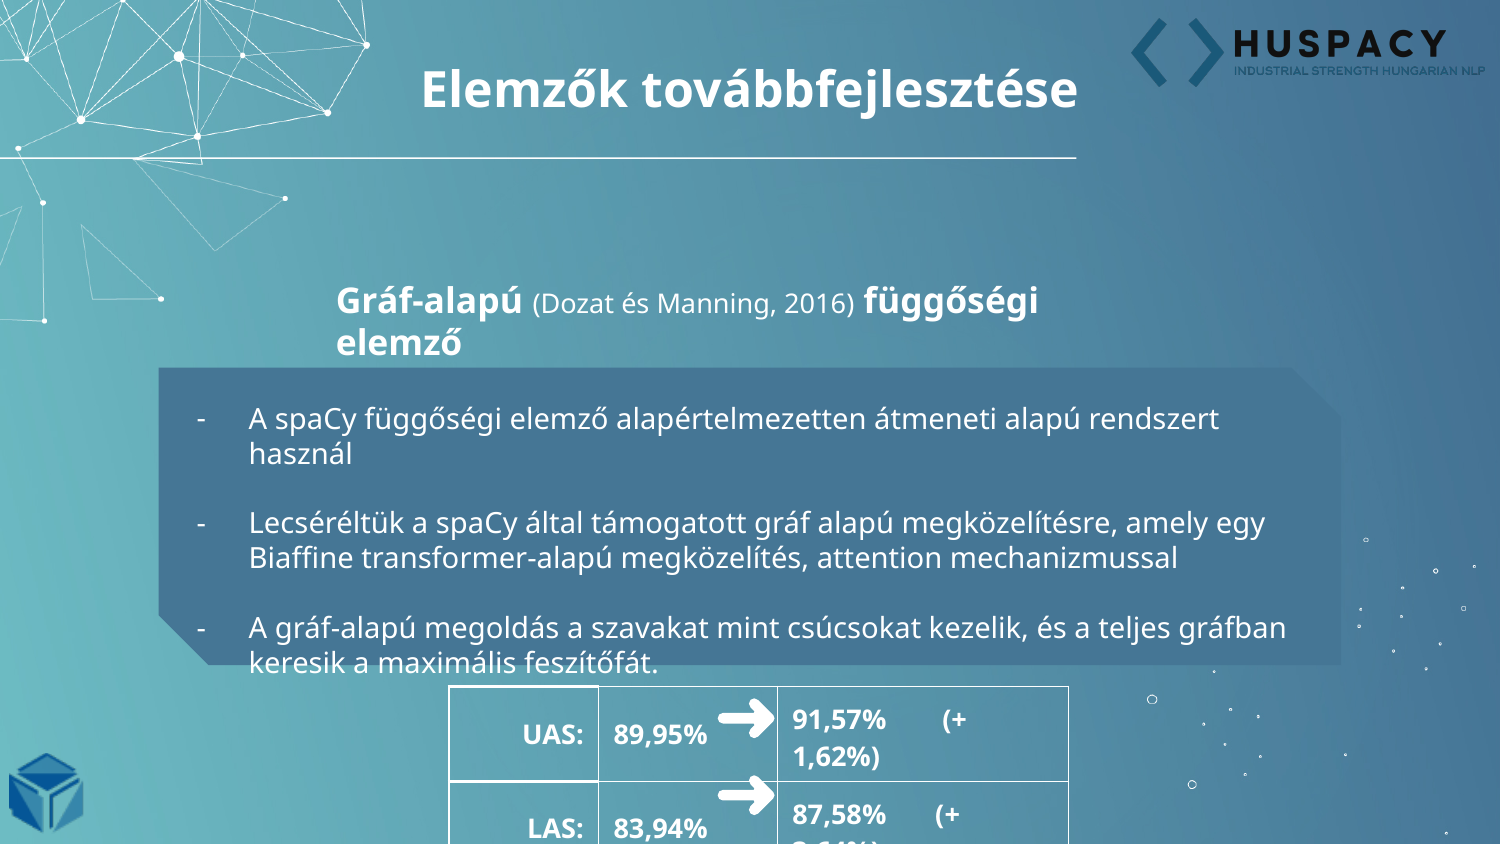

# Elemzők továbbfejlesztése
Gráf-alapú (Dozat és Manning, 2016) függőségi elemző
A spaCy függőségi elemző alapértelmezetten átmeneti alapú rendszert használ
Lecséréltük a spaCy által támogatott gráf alapú megközelítésre, amely egy Biaffine transformer-alapú megközelítés, attention mechanizmussal
A gráf-alapú megoldás a szavakat mint csúcsokat kezelik, és a teljes gráfban keresik a maximális feszítőfát.
| UAS: | 89,95% | 91,57% (+ 1,62%) |
| --- | --- | --- |
| LAS: | 83,94% | 87,58% (+ 3,64%) |